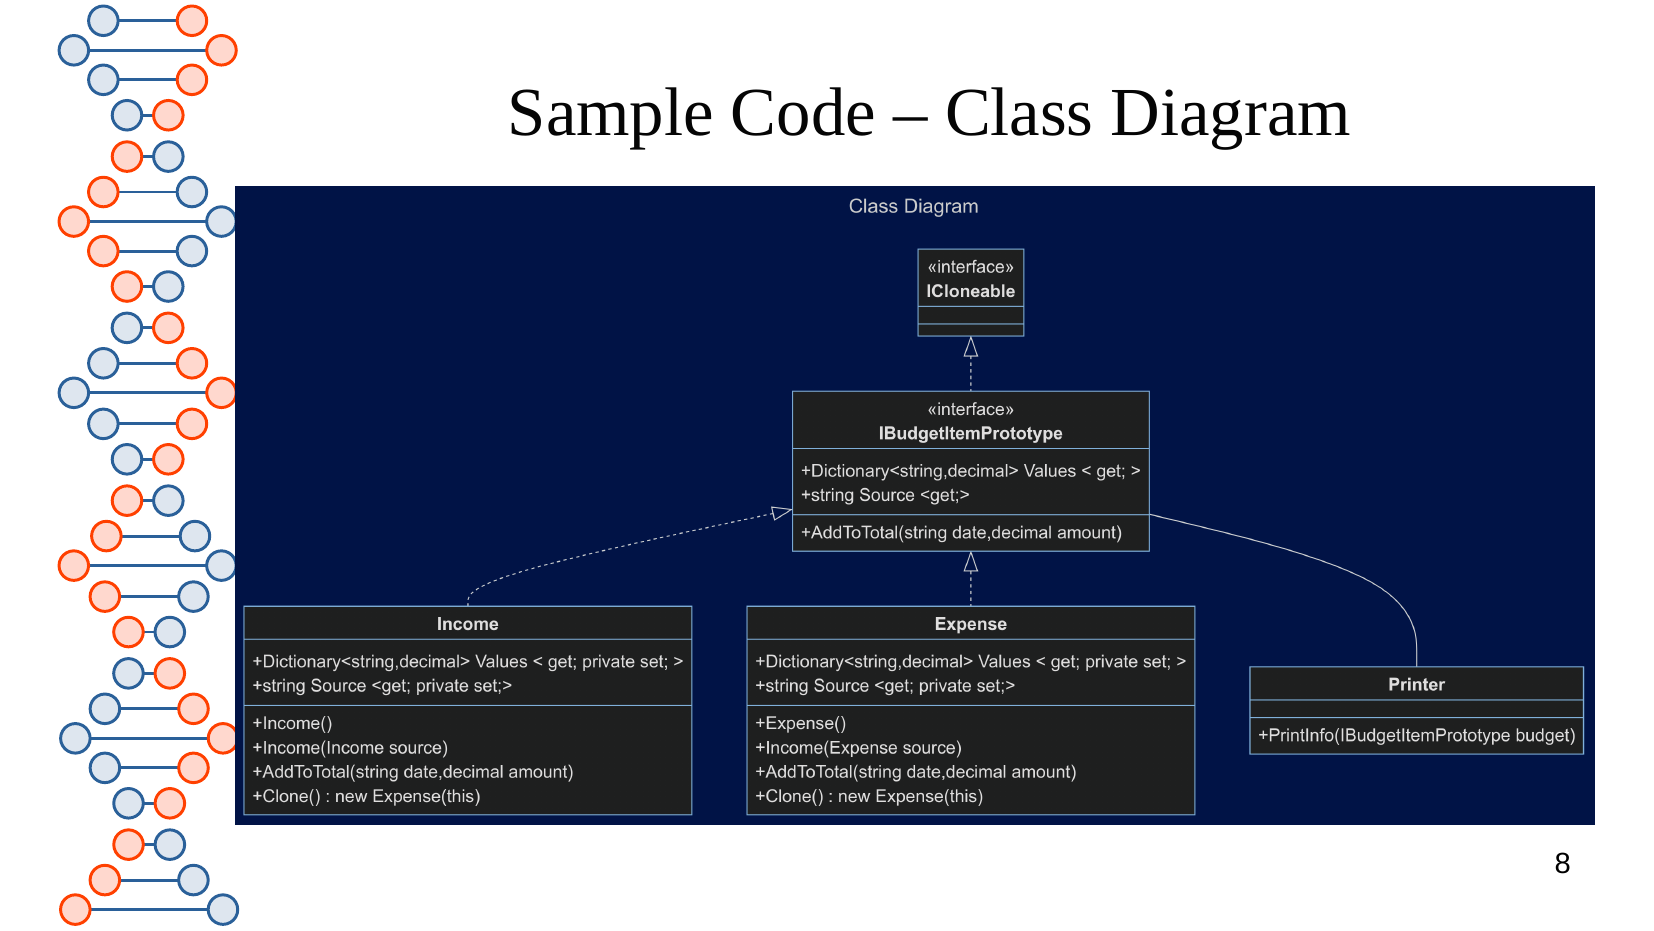

# Sample Code – Class Diagram
8